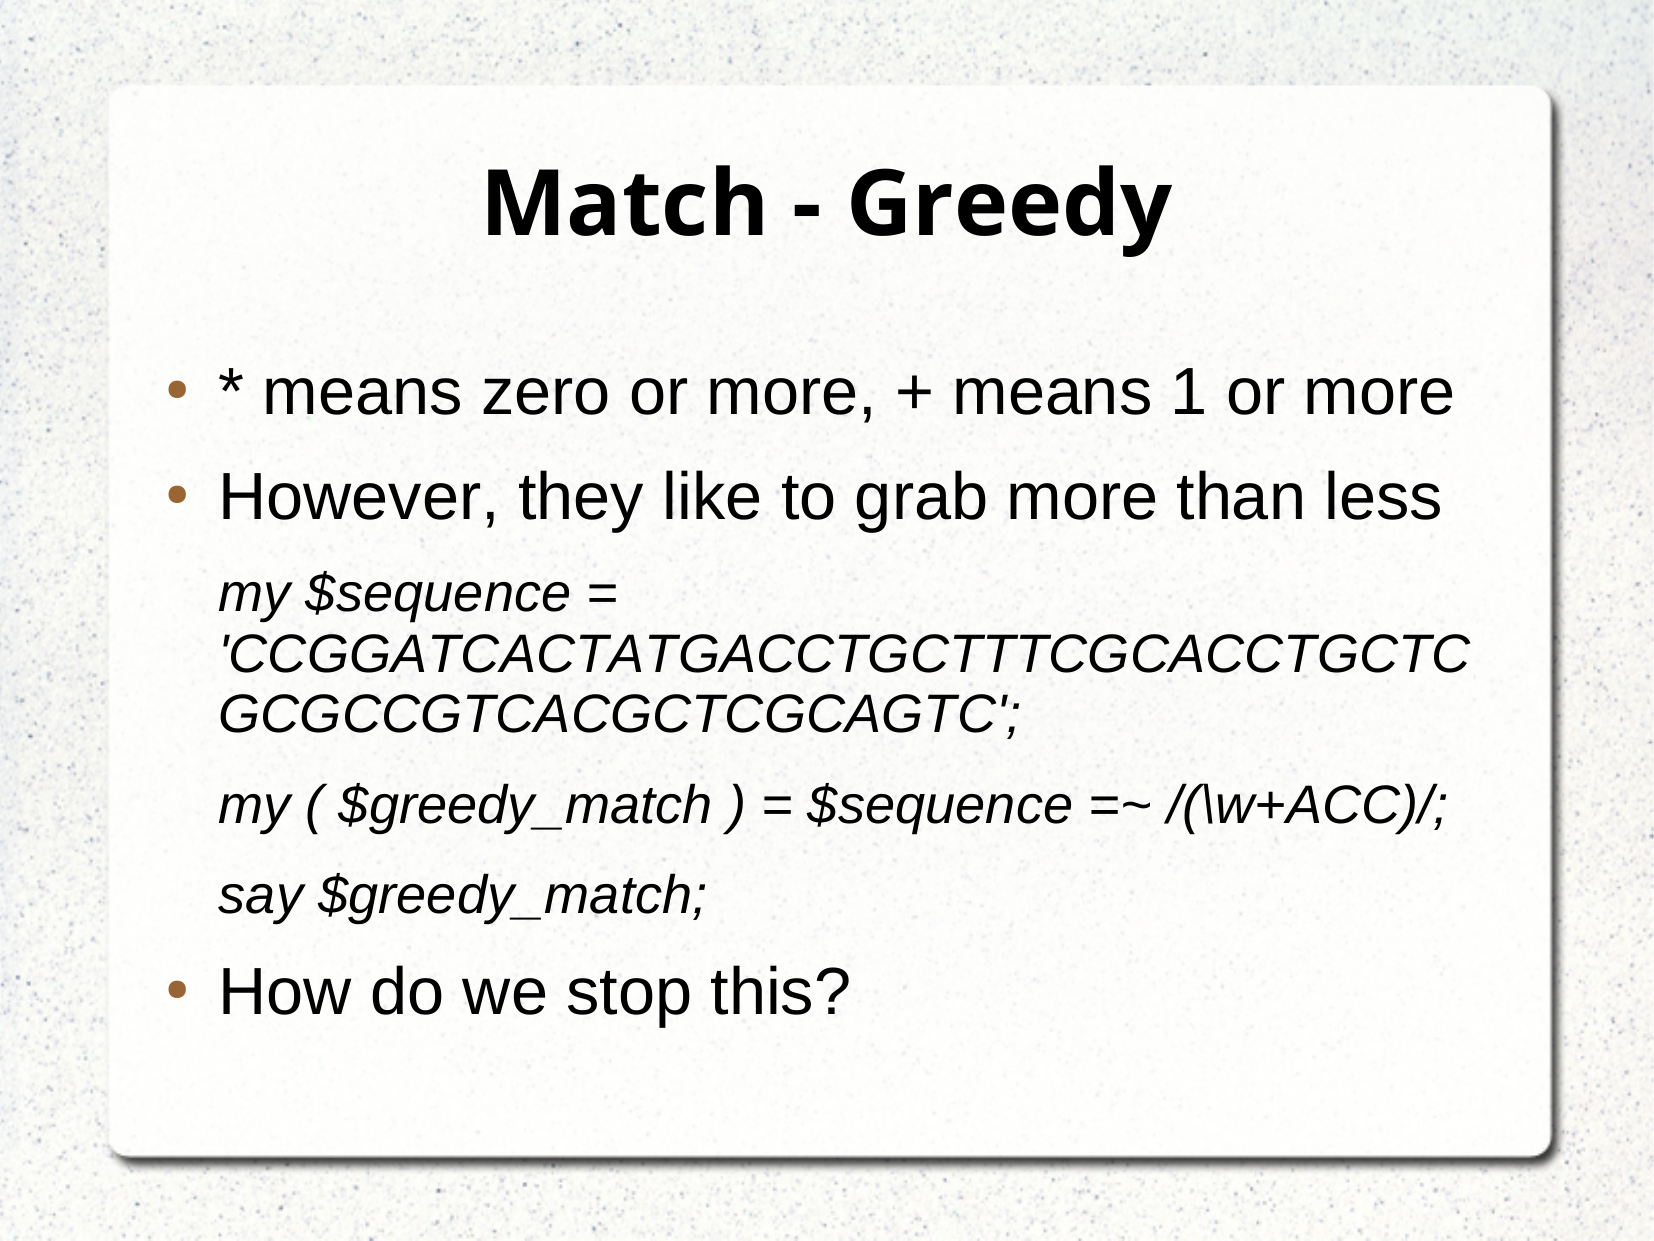

# Match - Greedy
* means zero or more, + means 1 or more
However, they like to grab more than less
my $sequence = 'CCGGATCACTATGACCTGCTTTCGCACCTGCTCGCGCCGTCACGCTCGCAGTC';
my ( $greedy_match ) = $sequence =~ /(\w+ACC)/;
say $greedy_match;
How do we stop this?